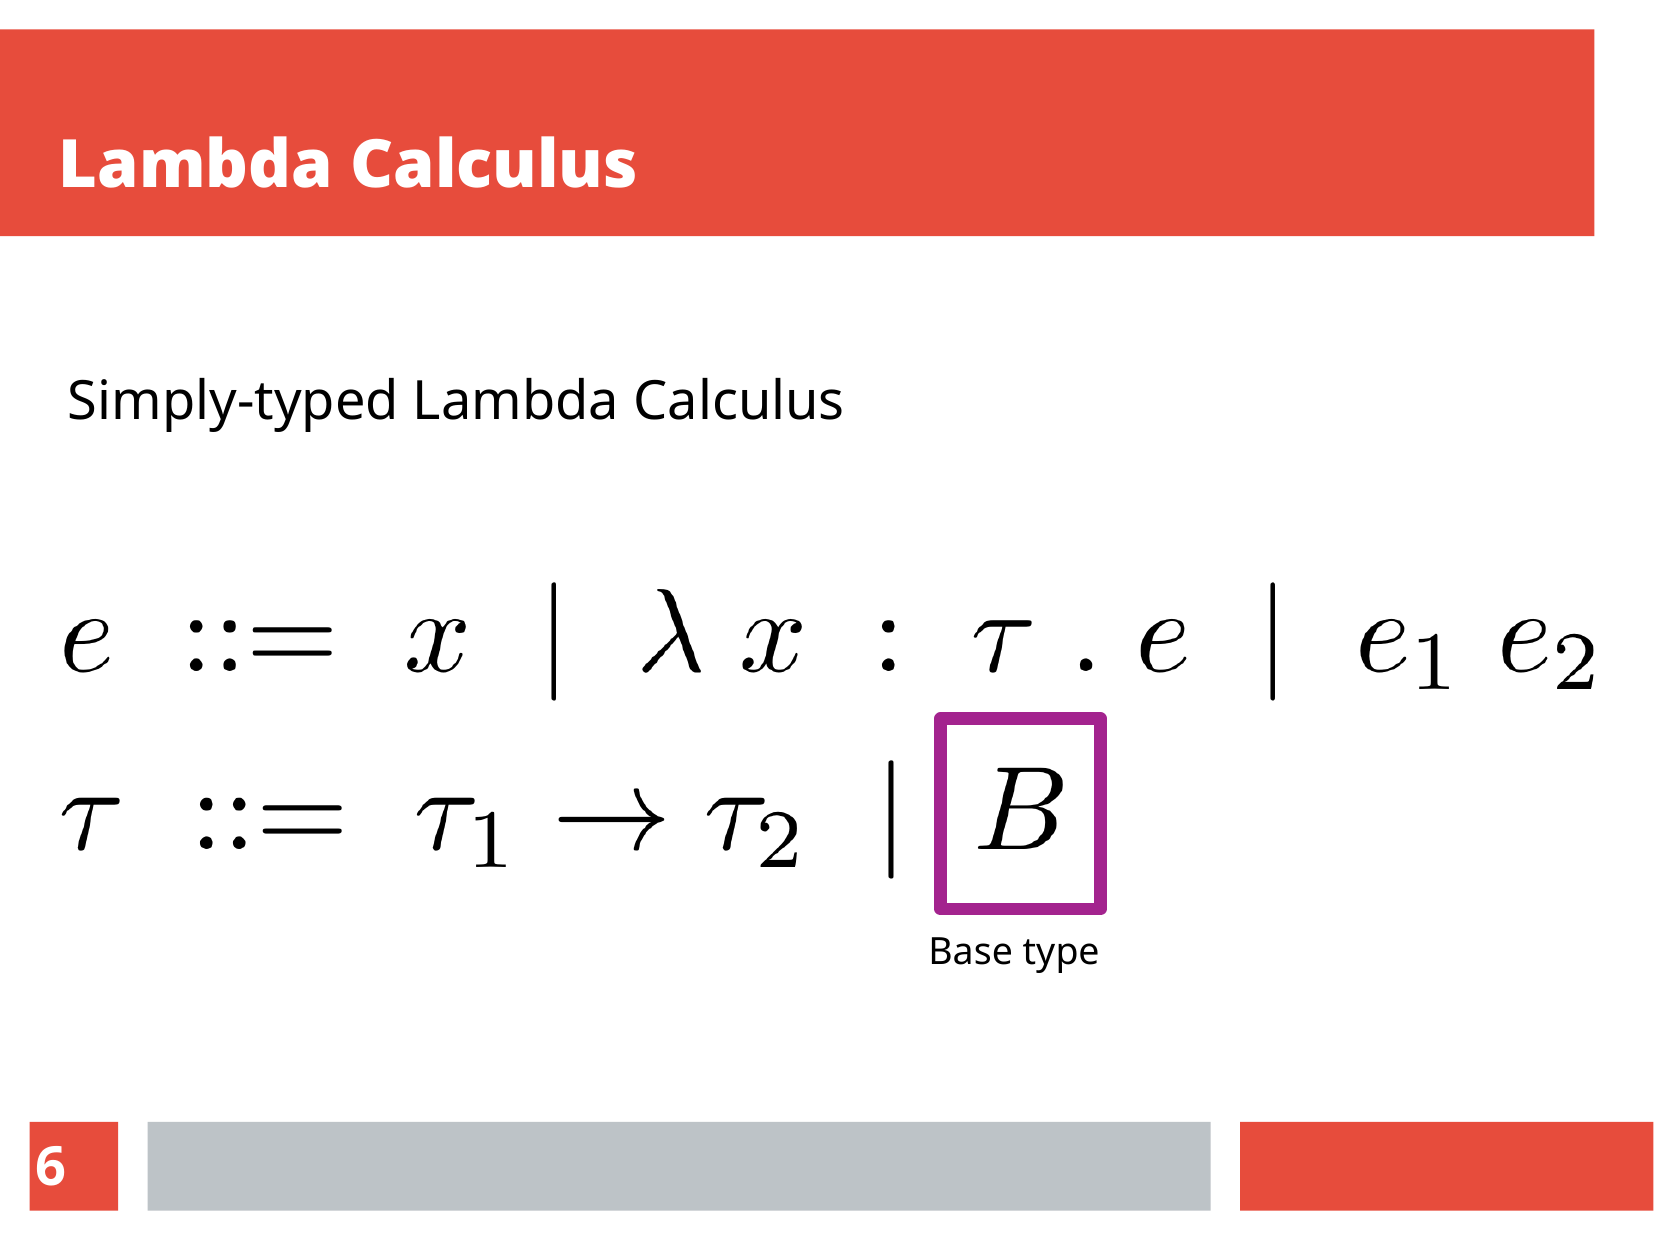

# Lambda Calculus
Simply-typed Lambda Calculus
Base type
6
29